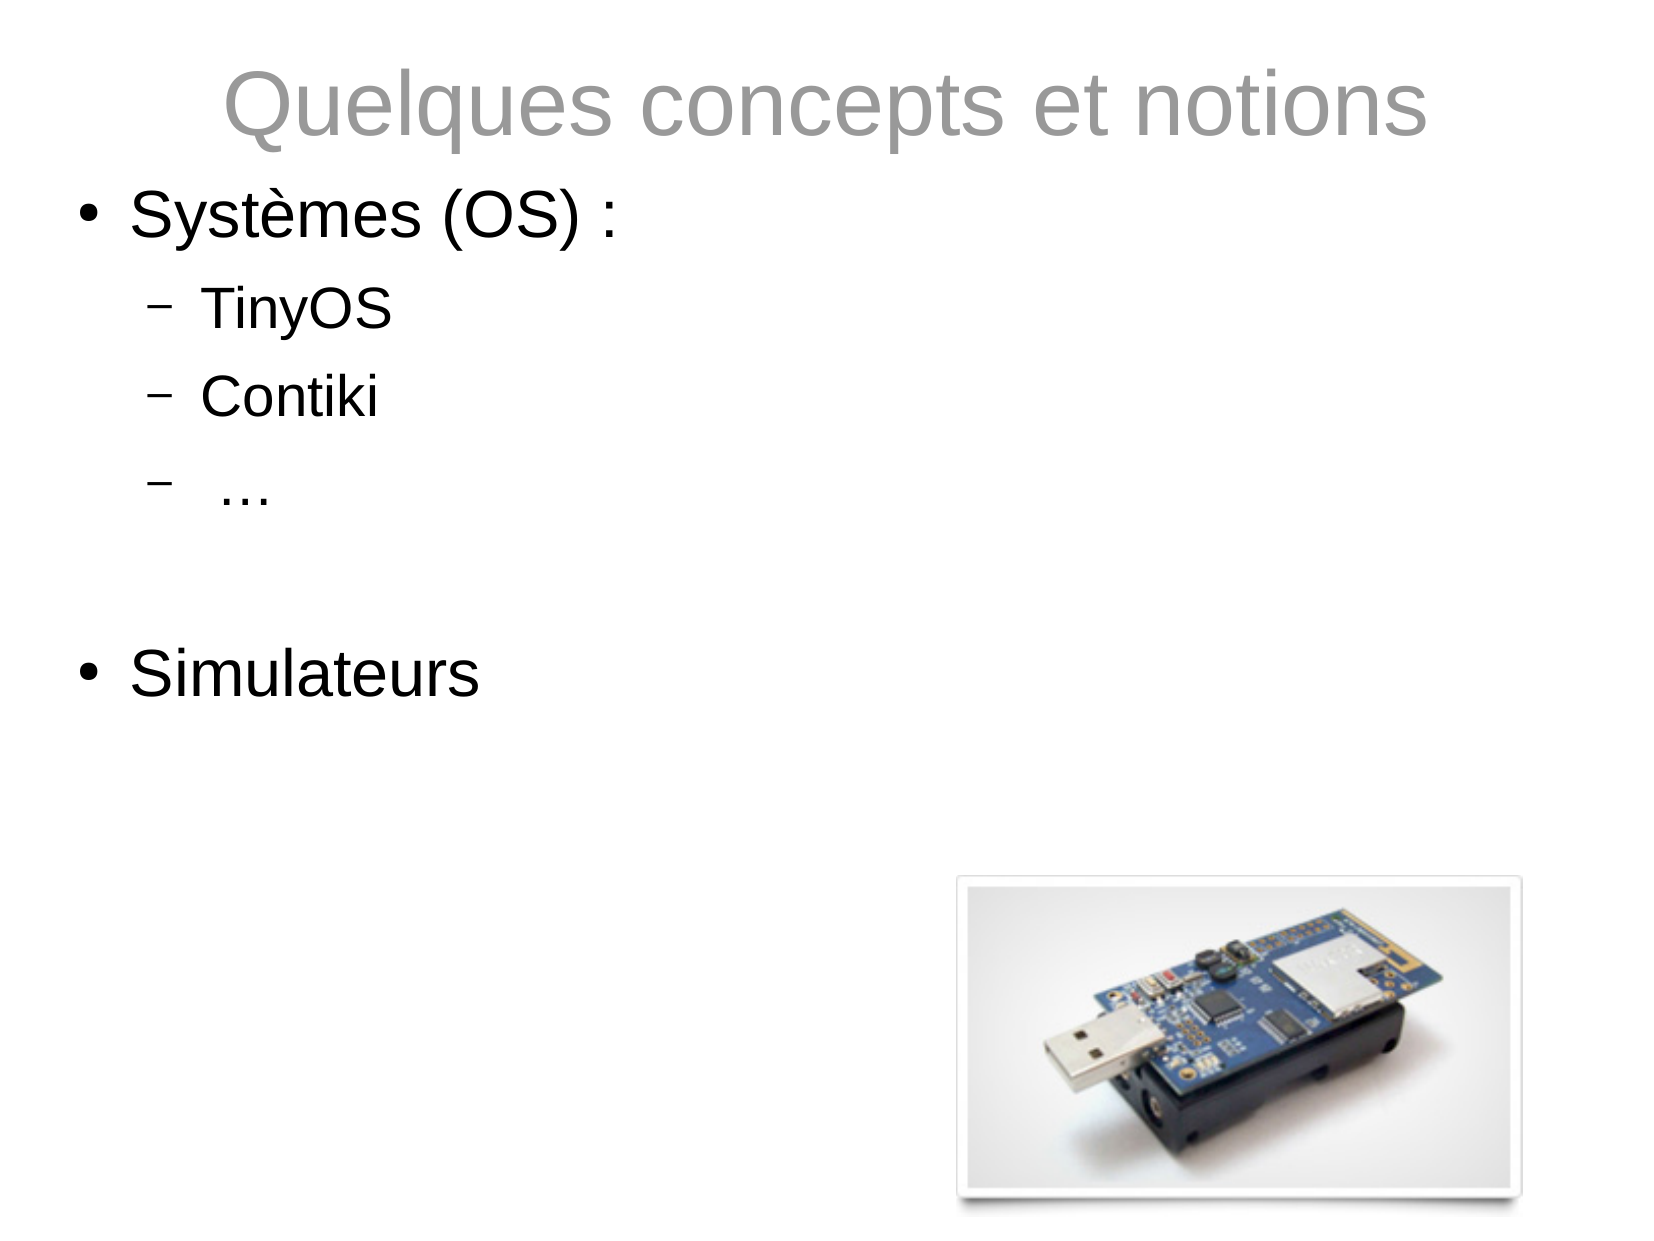

# Quelques concepts et notions
Systèmes (OS) :
TinyOS
Contiki
 …
Simulateurs